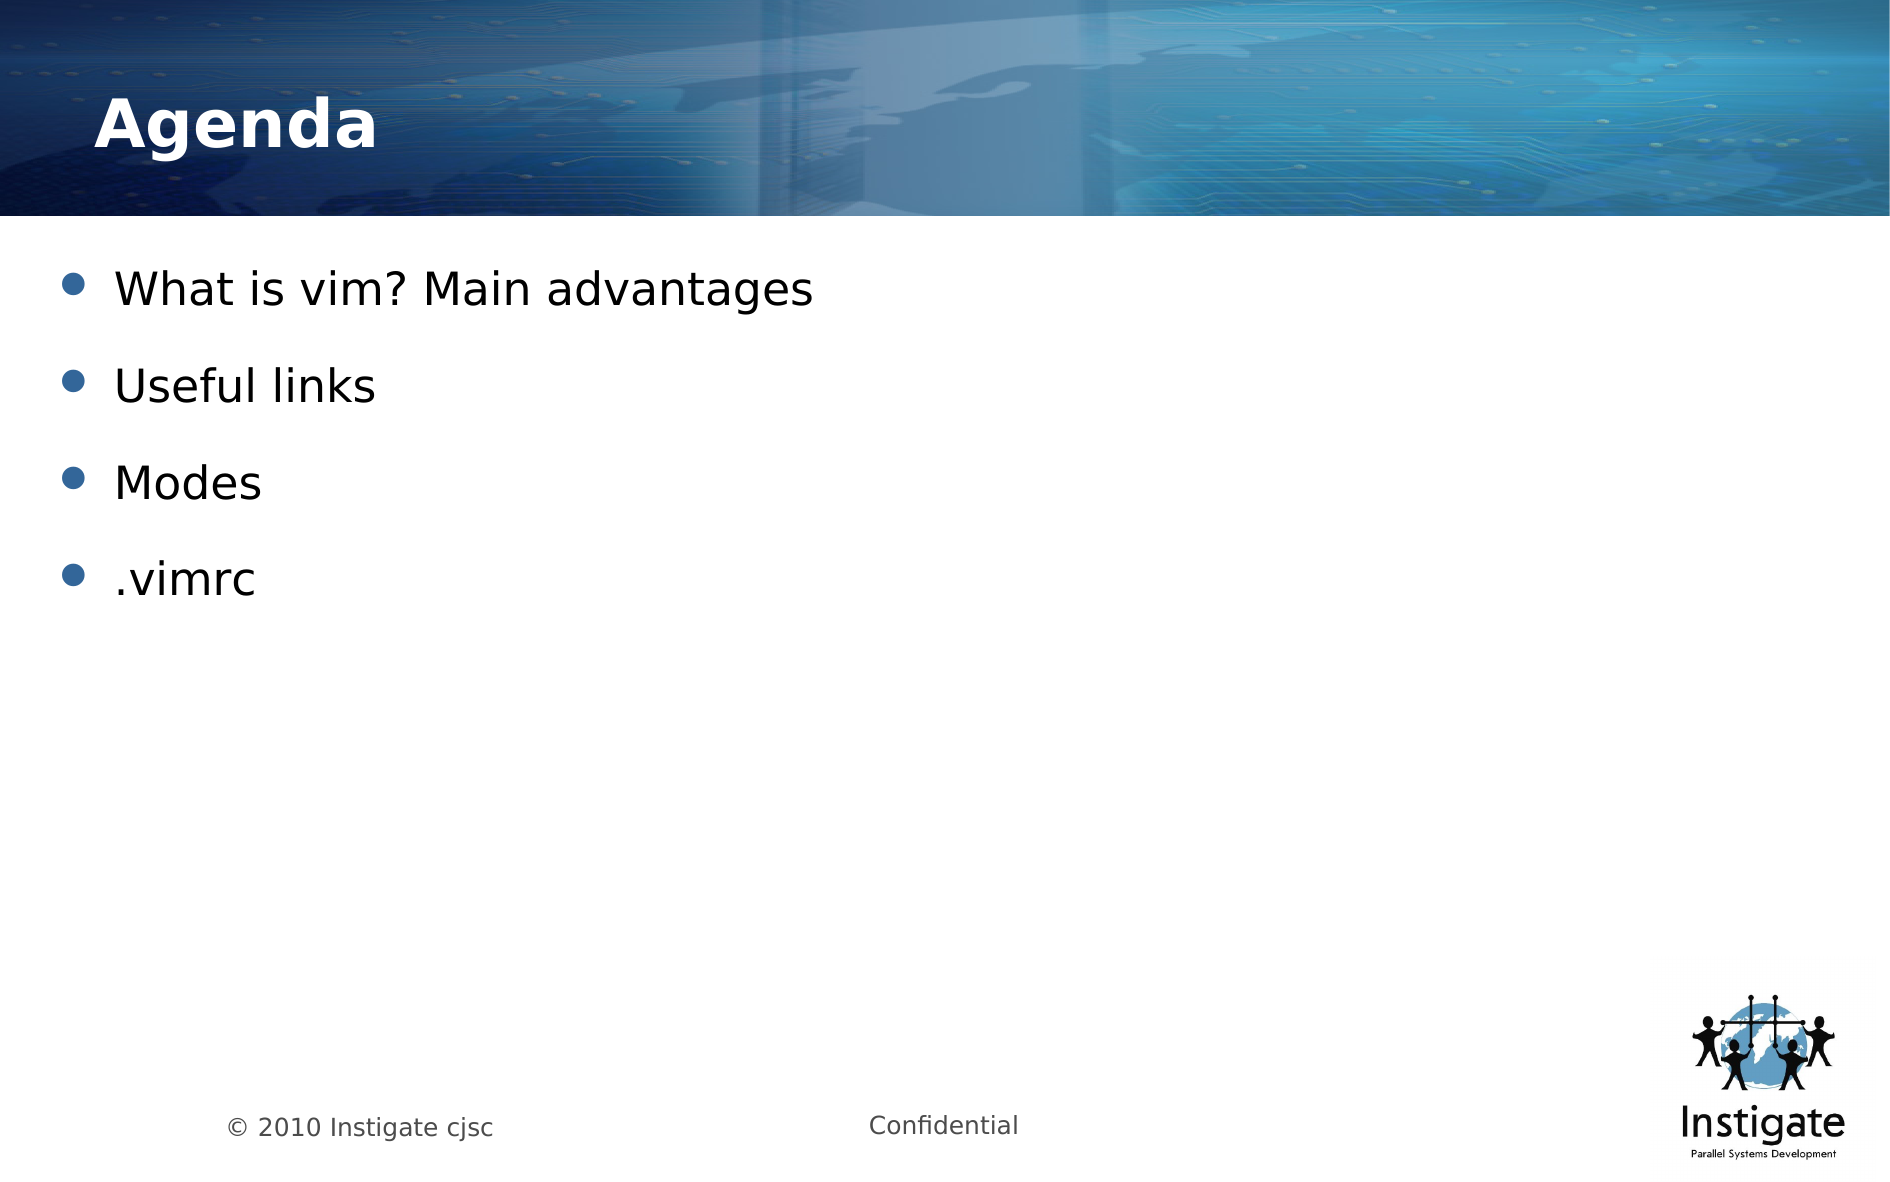

Agenda
# What is vim? Main advantages
Useful links
Modes
.vimrc